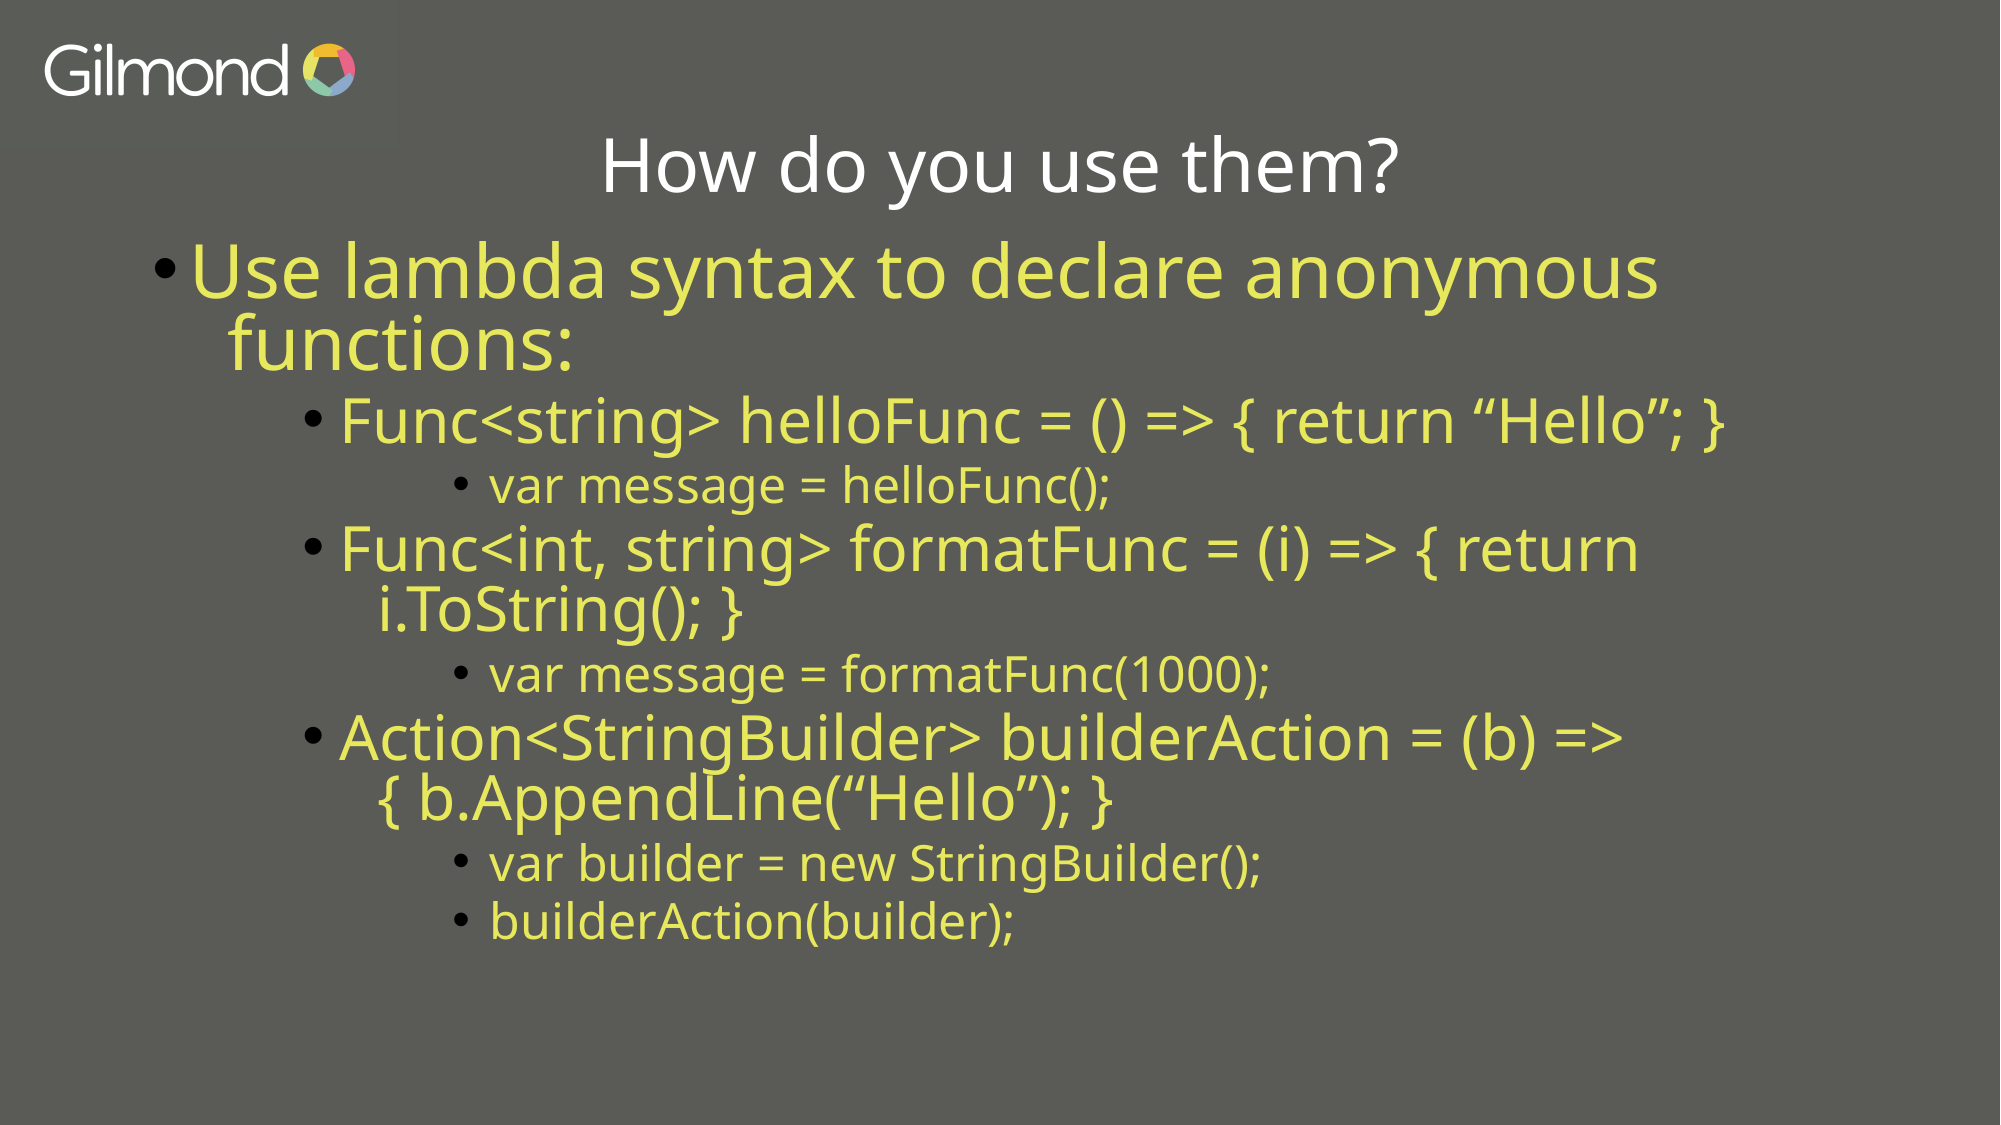

# How do you use them?
Use lambda syntax to declare anonymous functions:
Func<string> helloFunc = () => { return “Hello”; }
var message = helloFunc();
Func<int, string> formatFunc = (i) => { return i.ToString(); }
var message = formatFunc(1000);
Action<StringBuilder> builderAction = (b) => { b.AppendLine(“Hello”); }
var builder = new StringBuilder();
builderAction(builder);